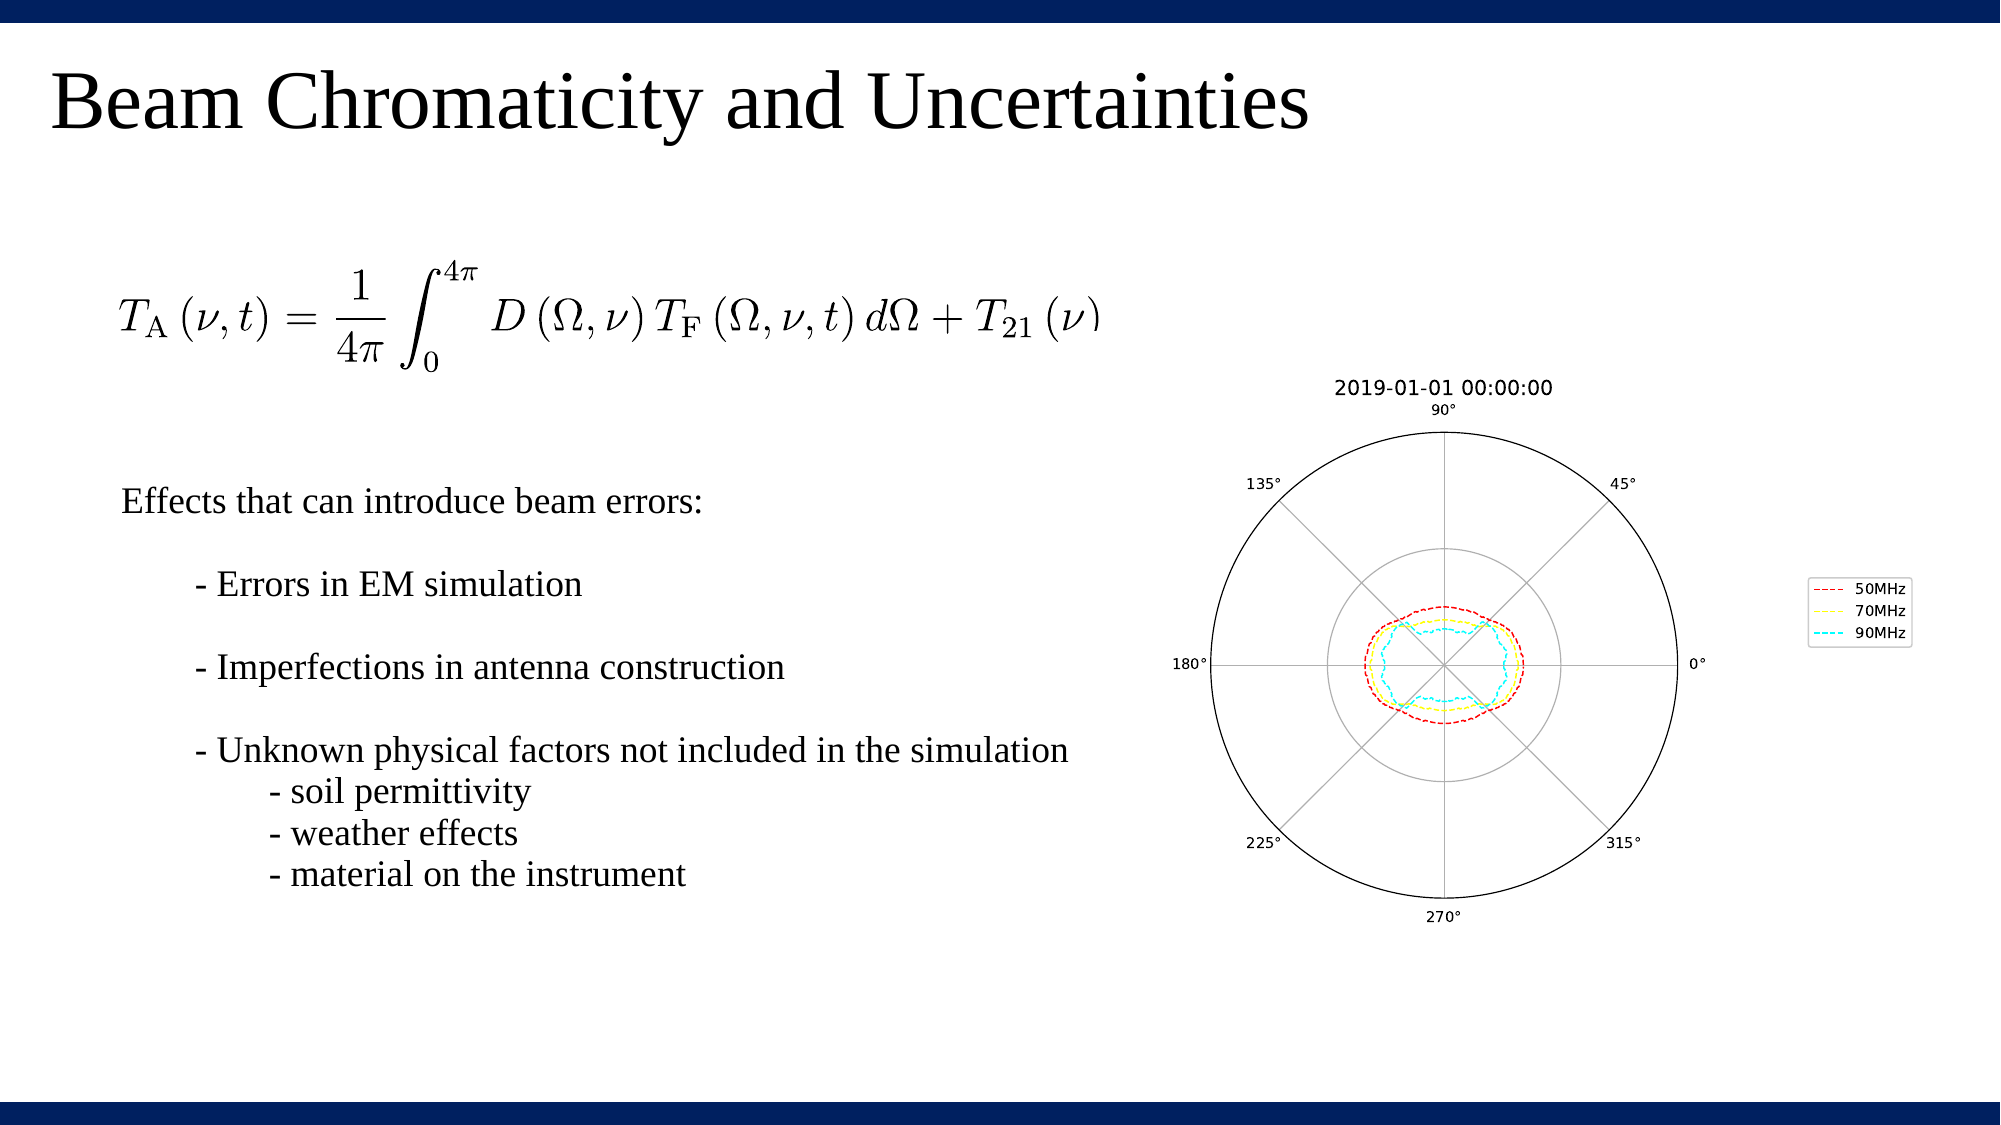

Beam Chromaticity and Uncertainties
Effects that can introduce beam errors:
	- Errors in EM simulation
	- Imperfections in antenna construction
 	- Unknown physical factors not included in the simulation
		- soil permittivity
		- weather effects
		- material on the instrument